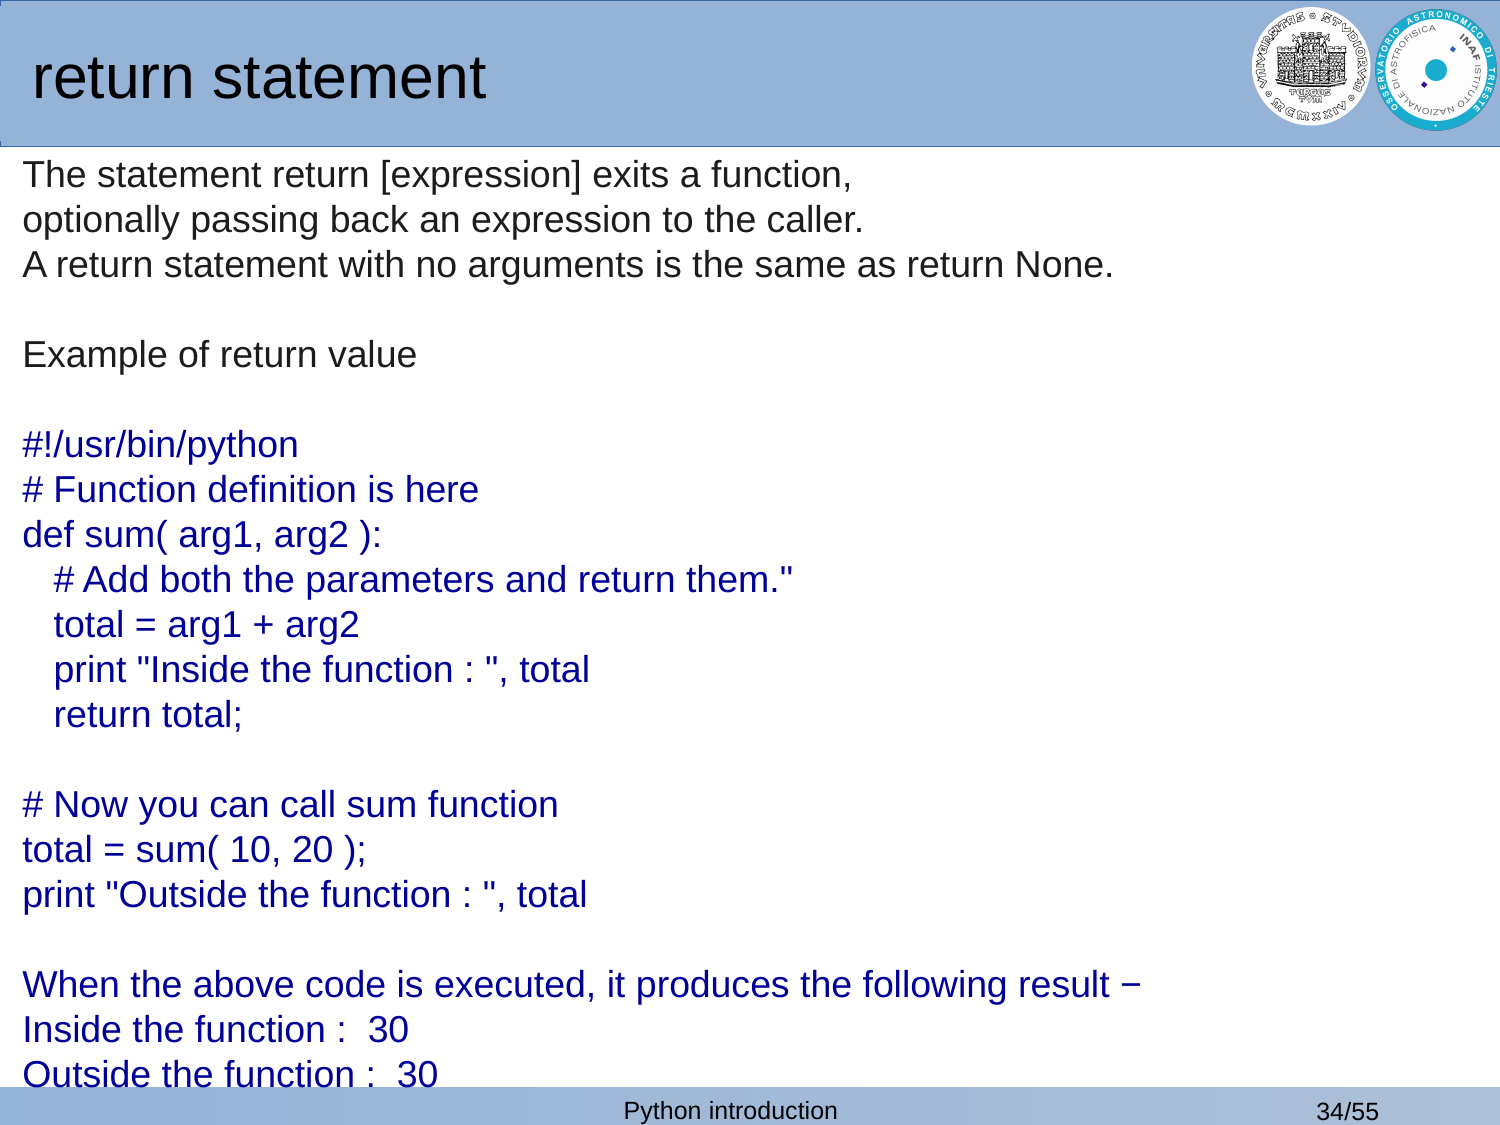

return statement
# The statement return [expression] exits a function,
optionally passing back an expression to the caller.
A return statement with no arguments is the same as return None.
Example of return value
#!/usr/bin/python
# Function definition is here
def sum( arg1, arg2 ):
 # Add both the parameters and return them."
 total = arg1 + arg2
 print "Inside the function : ", total
 return total;
# Now you can call sum function
total = sum( 10, 20 );
print "Outside the function : ", total
When the above code is executed, it produces the following result −
Inside the function : 30
Outside the function : 30